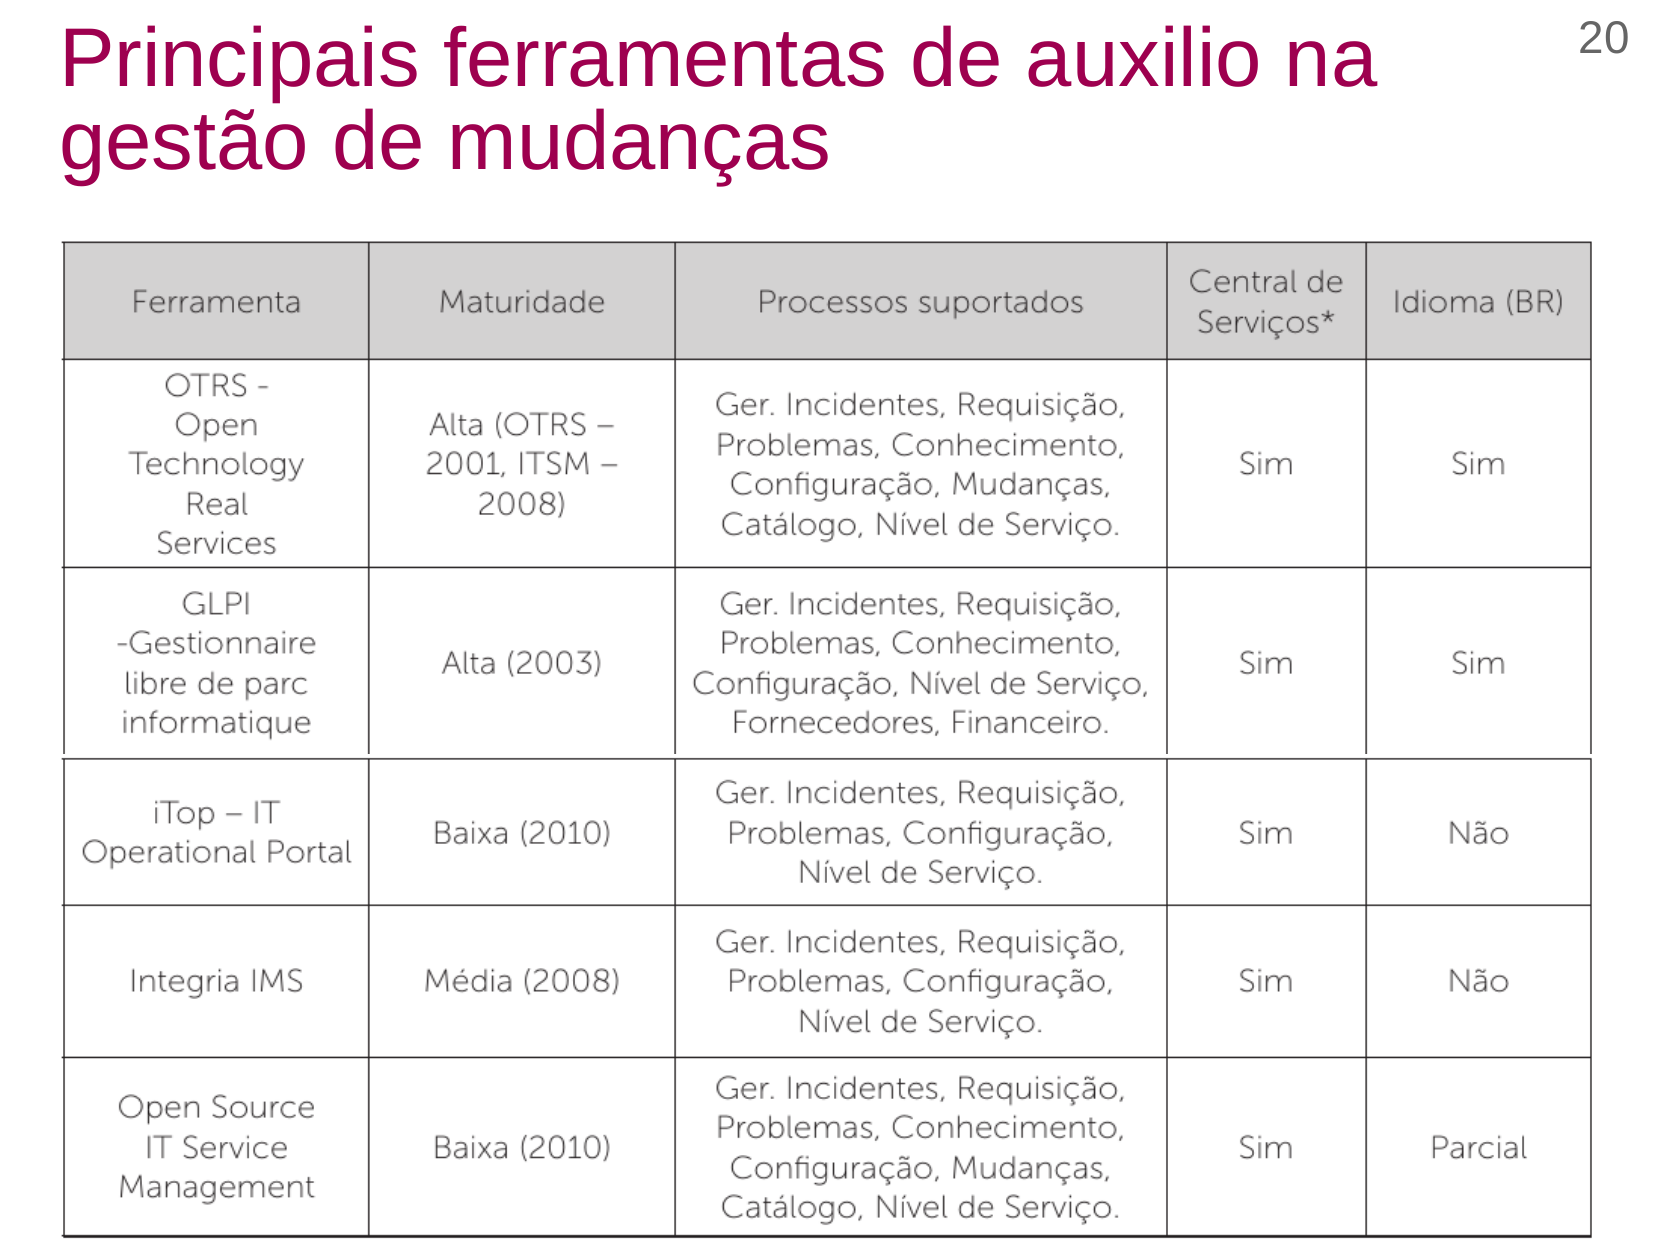

# Principais ferramentas de auxilio na gestão de mudanças
20